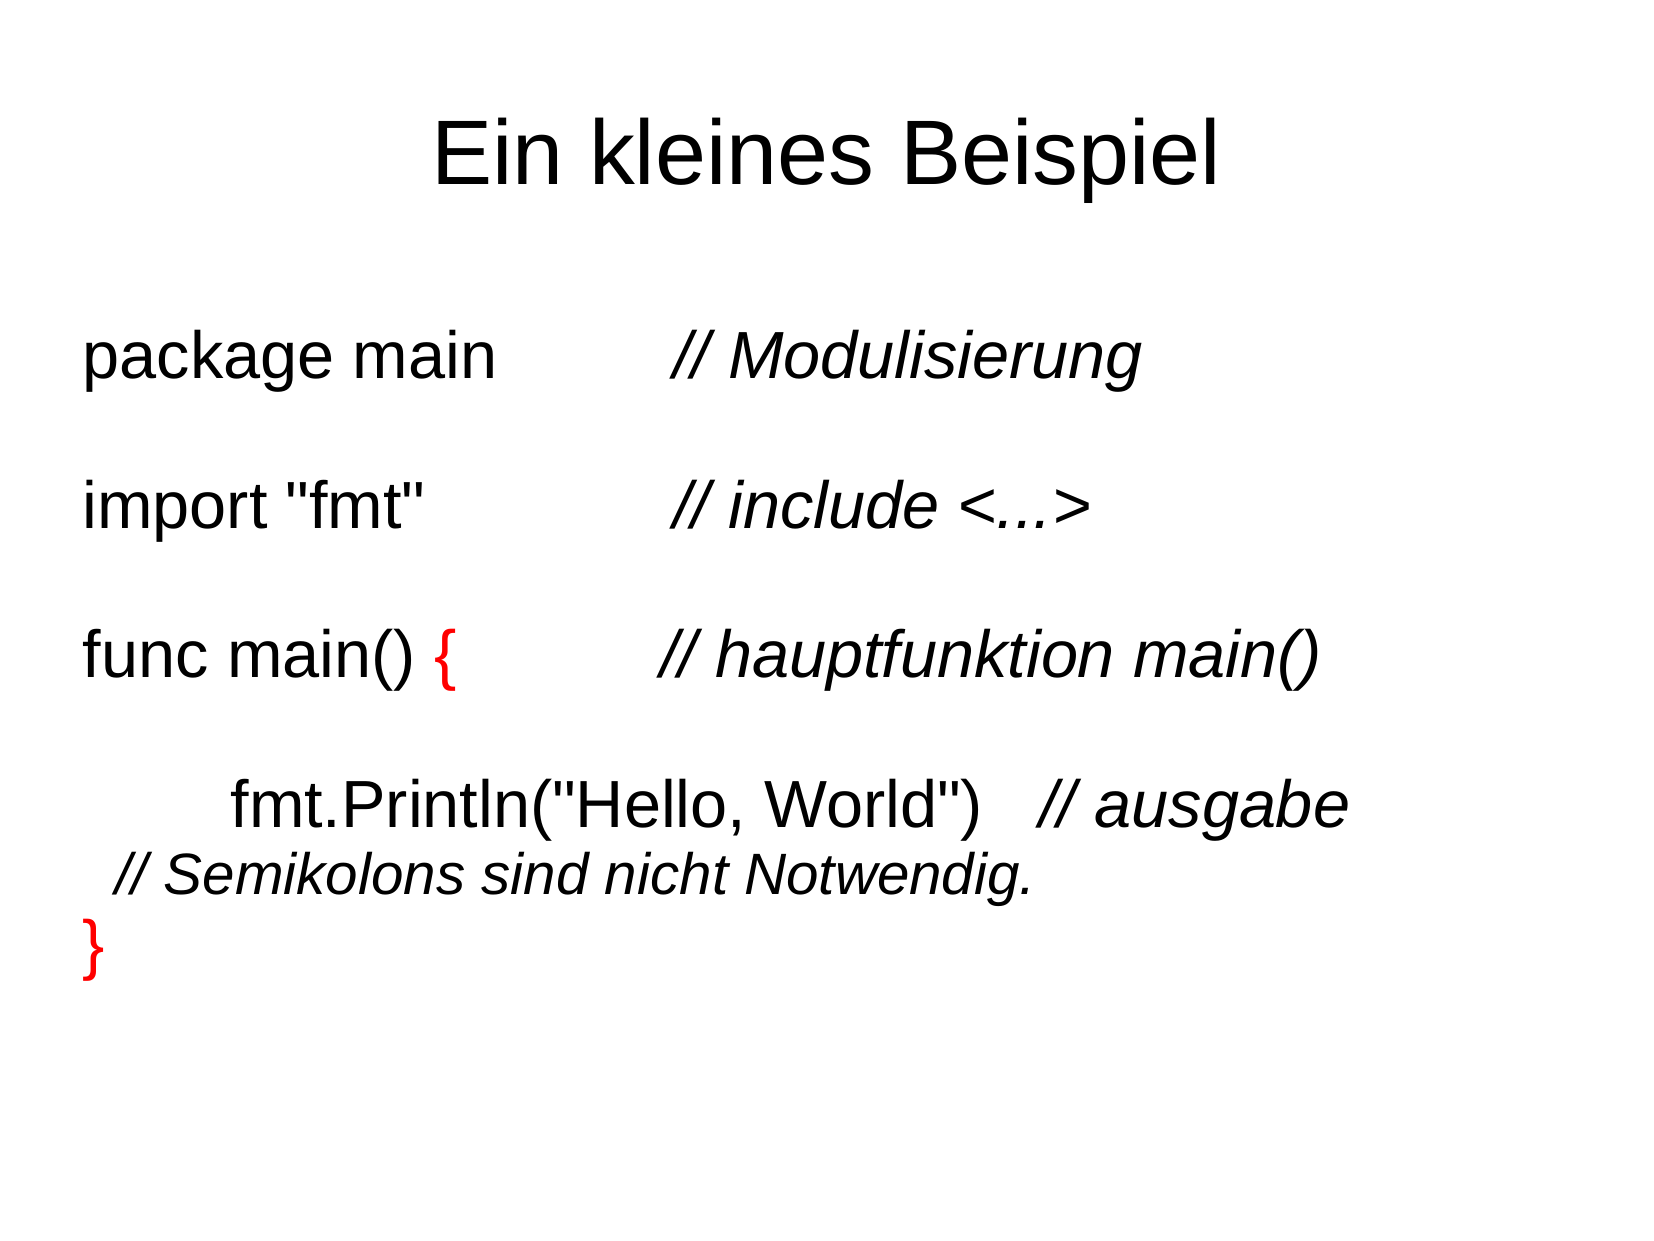

# Ein kleines Beispiel
package main			// Modulisierung
import "fmt"				// include <...>
func main() { // hauptfunktion main()
 fmt.Println("Hello, World") // ausgabe
 // Semikolons sind nicht Notwendig.
}